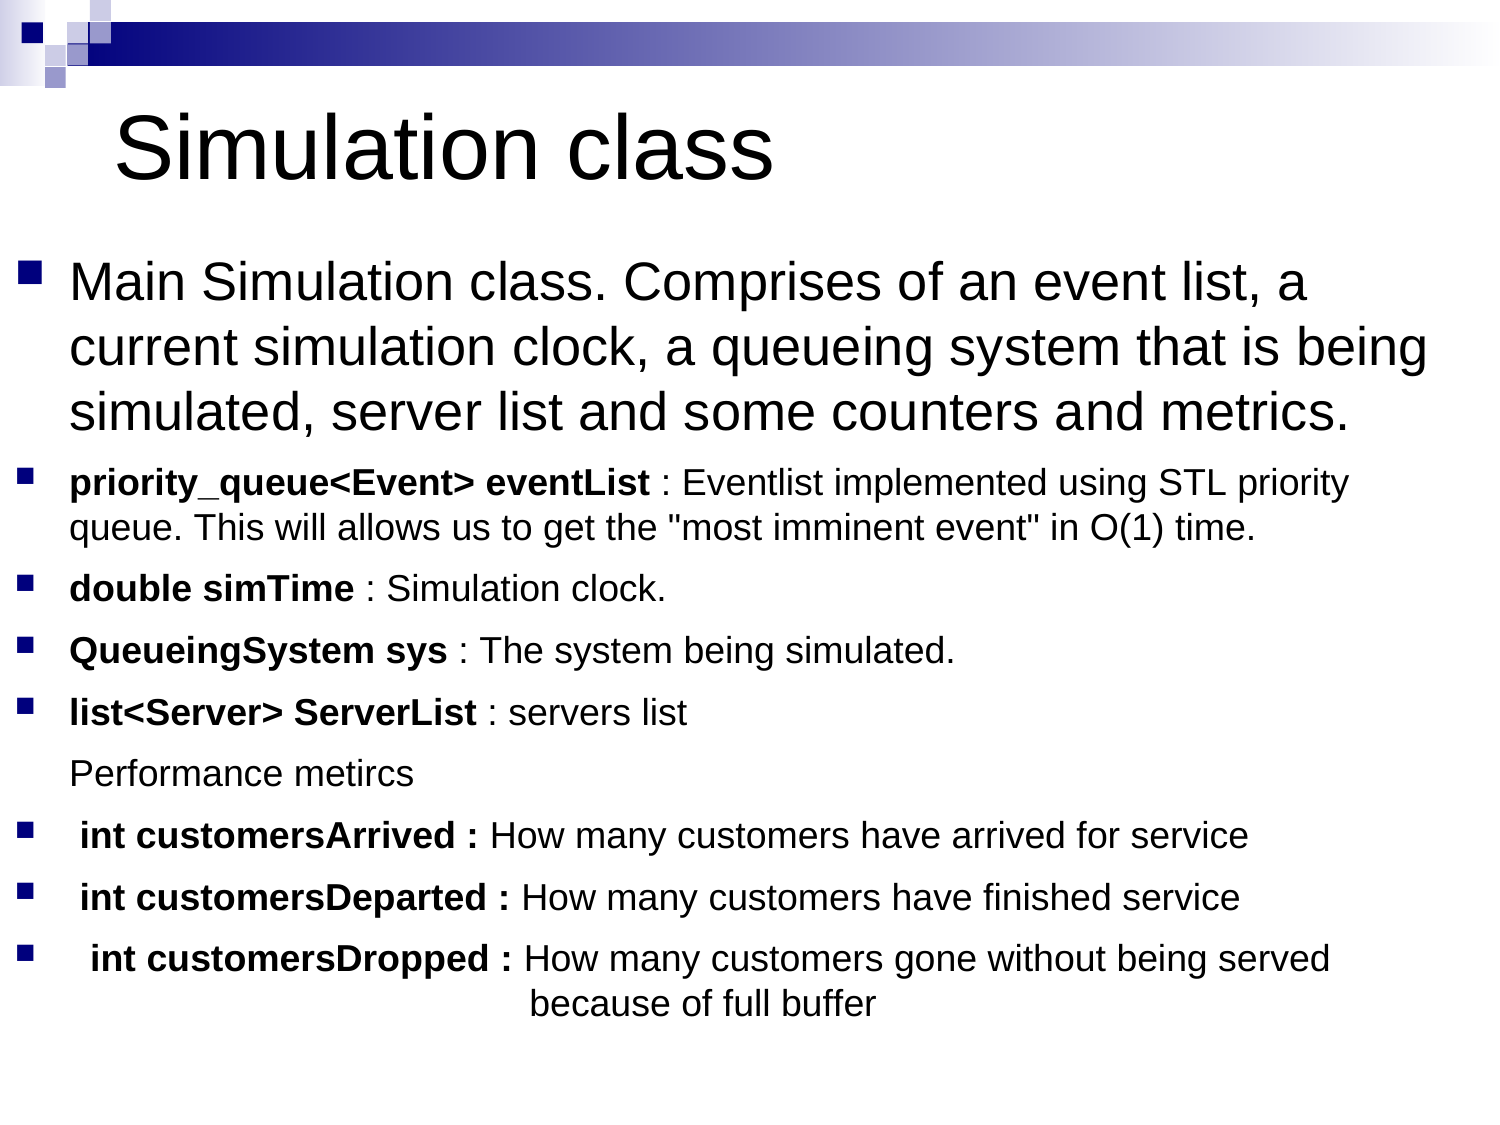

# Simulation class
Main Simulation class. Comprises of an event list, a current simulation clock, a queueing system that is being simulated, server list and some counters and metrics.
priority_queue<Event> eventList : Eventlist implemented using STL priority queue. This will allows us to get the "most imminent event" in O(1) time.
double simTime : Simulation clock.
QueueingSystem sys : The system being simulated.
list<Server> ServerList : servers list
Performance metircs
 int customersArrived : How many customers have arrived for service
 int customersDeparted : How many customers have finished service
 int customersDropped : How many customers gone without being served 	 because of full buffer